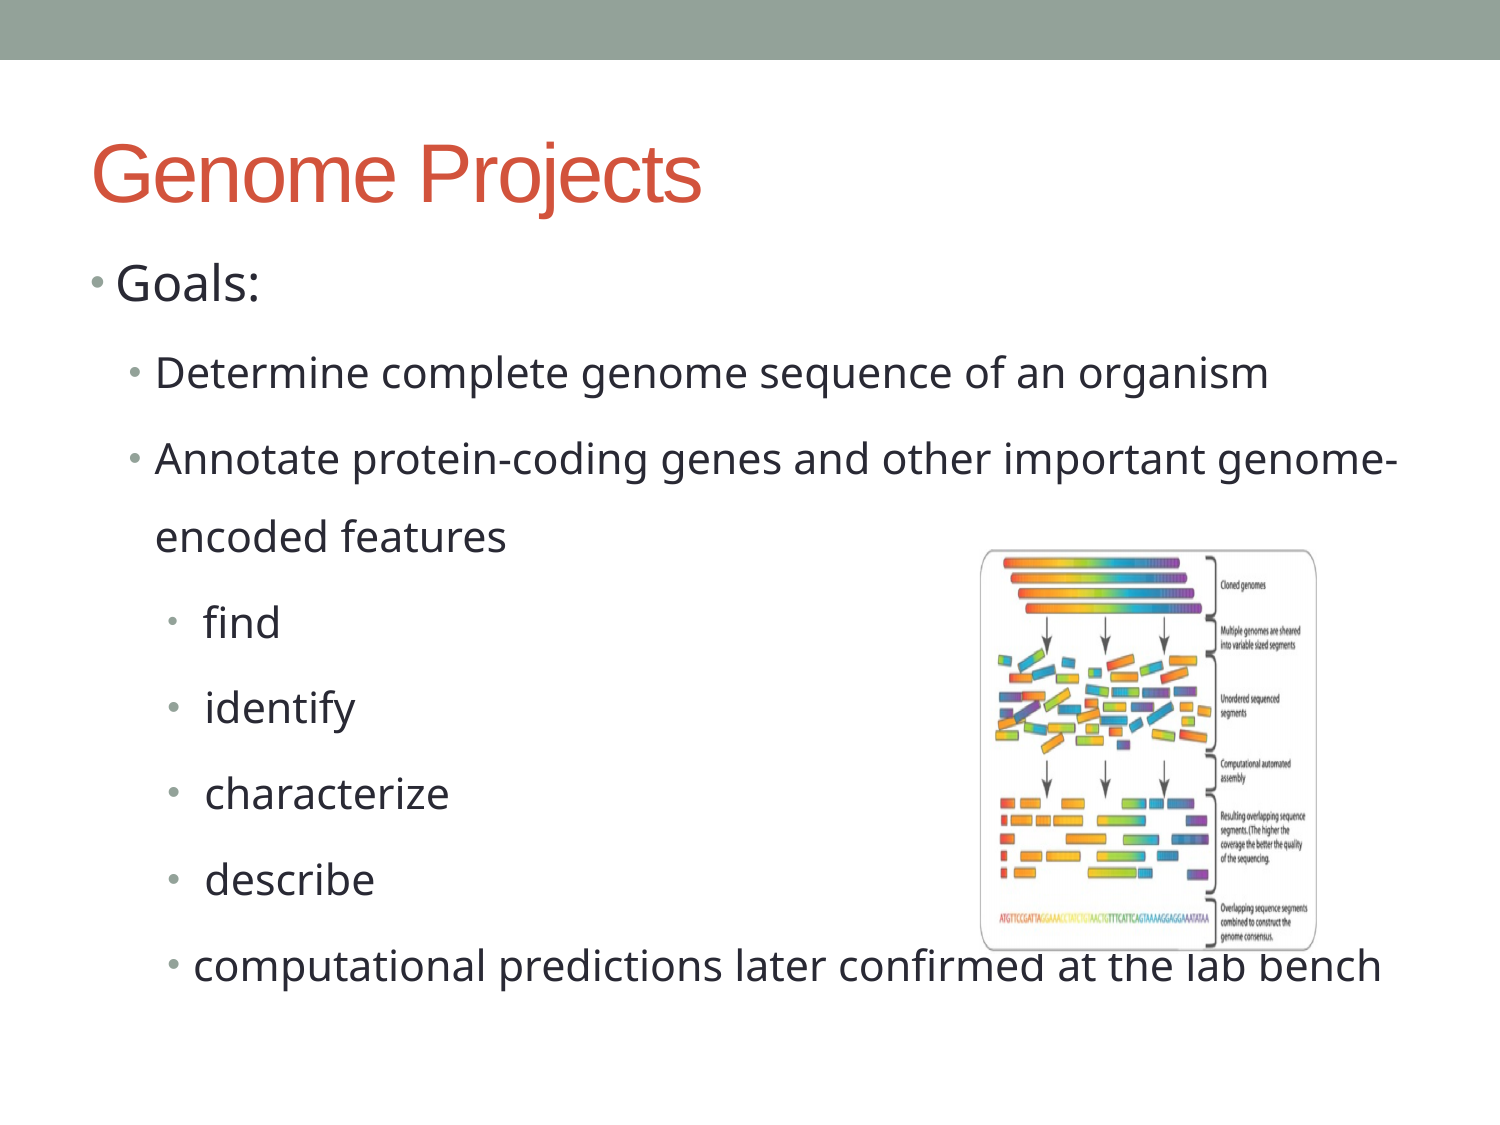

# Genome Projects
Goals:
Determine complete genome sequence of an organism
Annotate protein-coding genes and other important genome-encoded features
 find
 identify
 characterize
 describe
computational predictions later confirmed at the lab bench